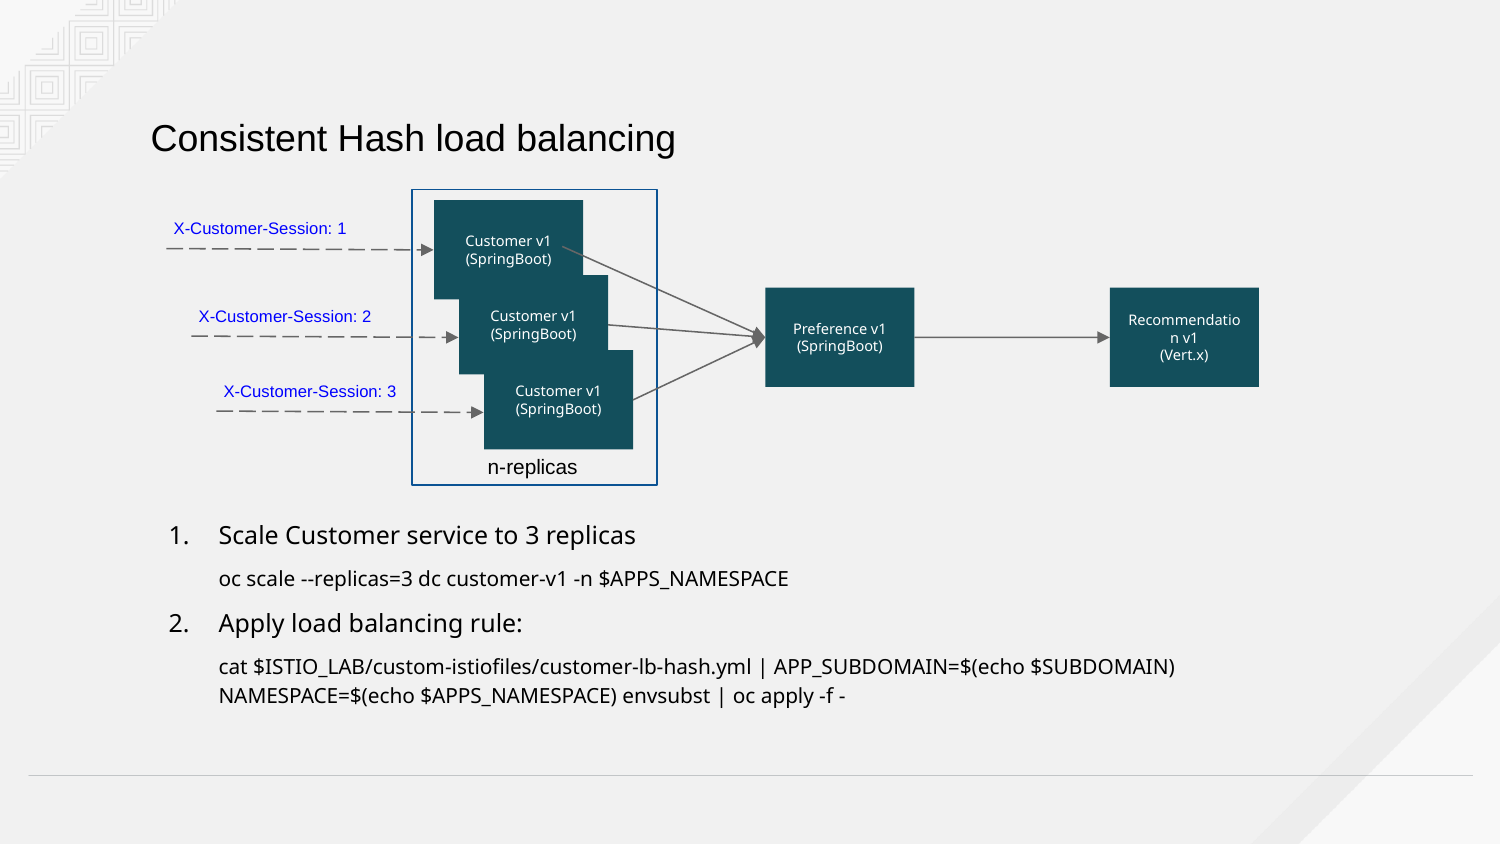

# Consistent Hash load balancing
Customer v1
(SpringBoot)
X-Customer-Session: 1
Customer v1
(SpringBoot)
Preference v1
(SpringBoot)
Recommendation v1
(Vert.x)
X-Customer-Session: 2
Customer v1
(SpringBoot)
X-Customer-Session: 3
n-replicas
Scale Customer service to 3 replicas
oc scale --replicas=3 dc customer-v1 -n $APPS_NAMESPACE
Apply load balancing rule:
cat $ISTIO_LAB/custom-istiofiles/customer-lb-hash.yml | APP_SUBDOMAIN=$(echo $SUBDOMAIN) NAMESPACE=$(echo $APPS_NAMESPACE) envsubst | oc apply -f -